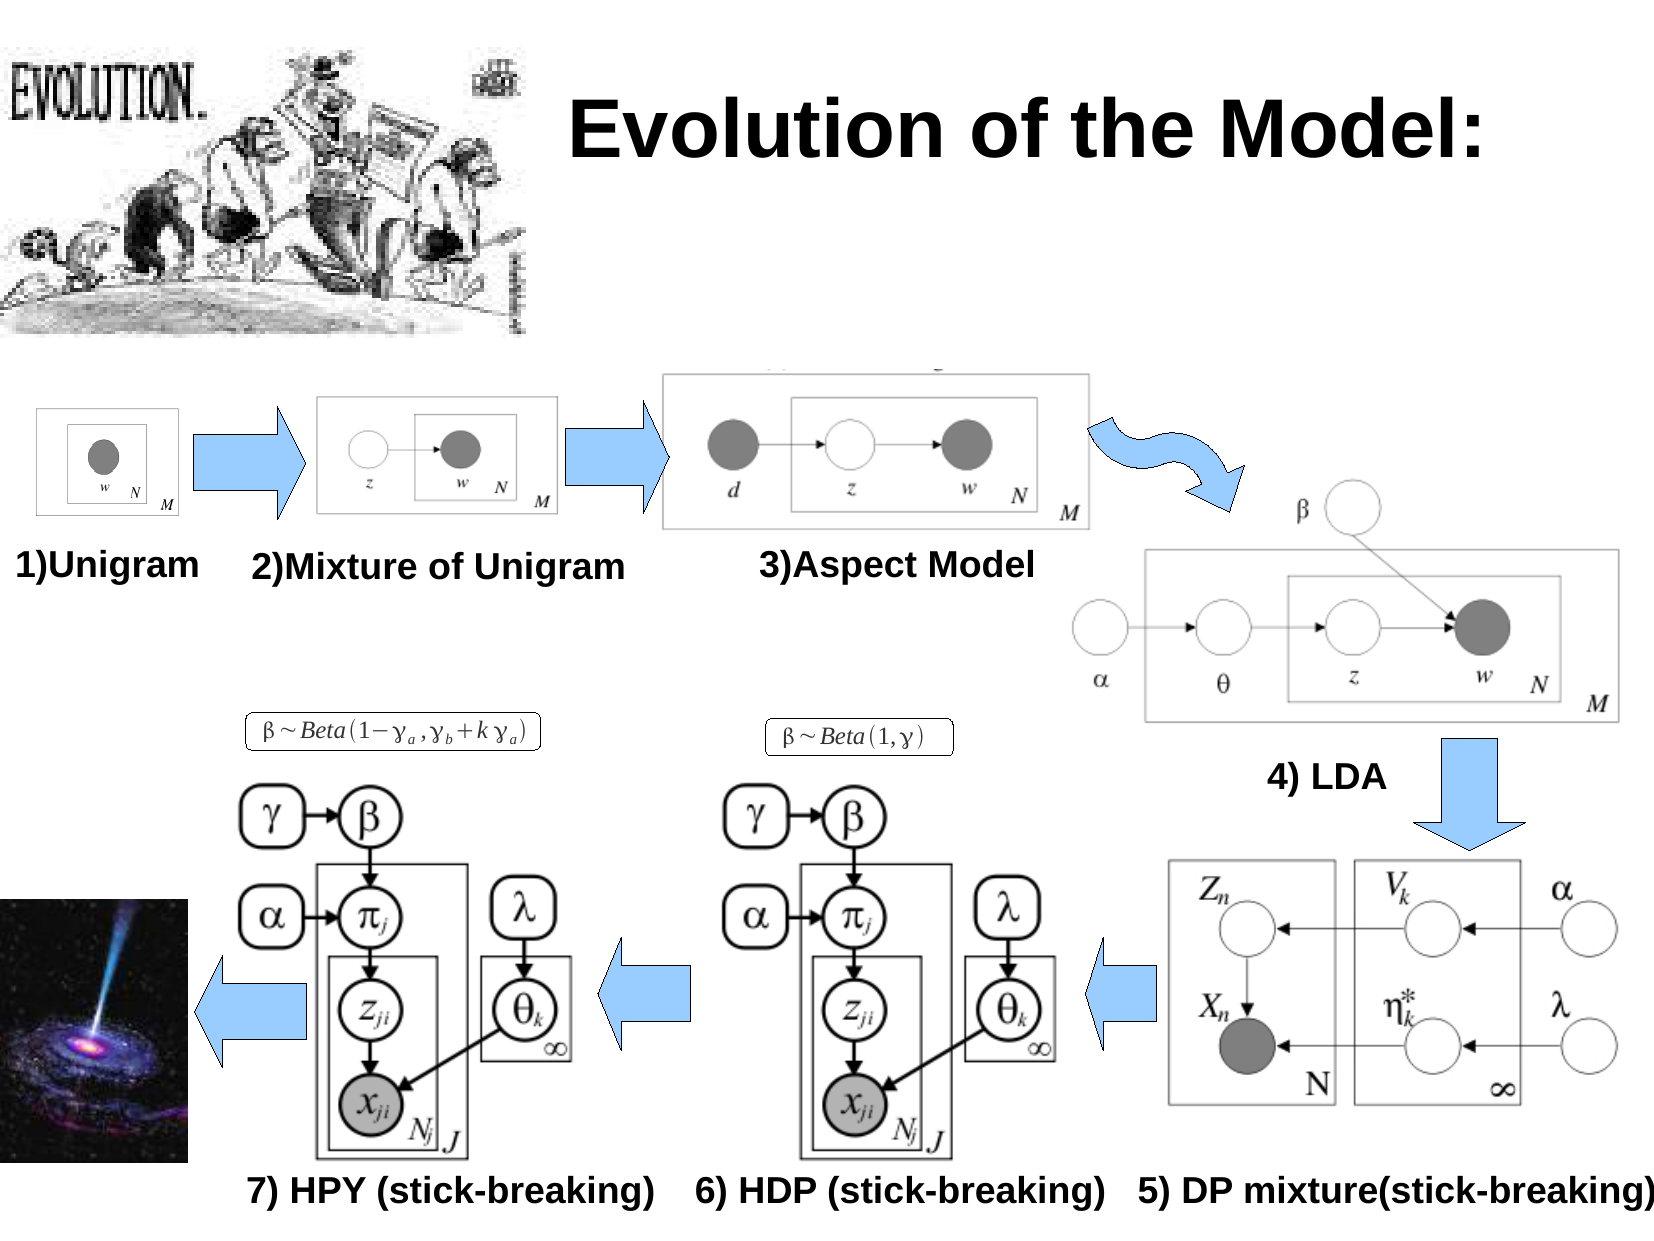

Evolution of the Model:
1)Unigram
3)Aspect Model
2)Mixture of Unigram
4) LDA
7) HPY (stick-breaking)
6) HDP (stick-breaking)
5) DP mixture(stick-breaking)